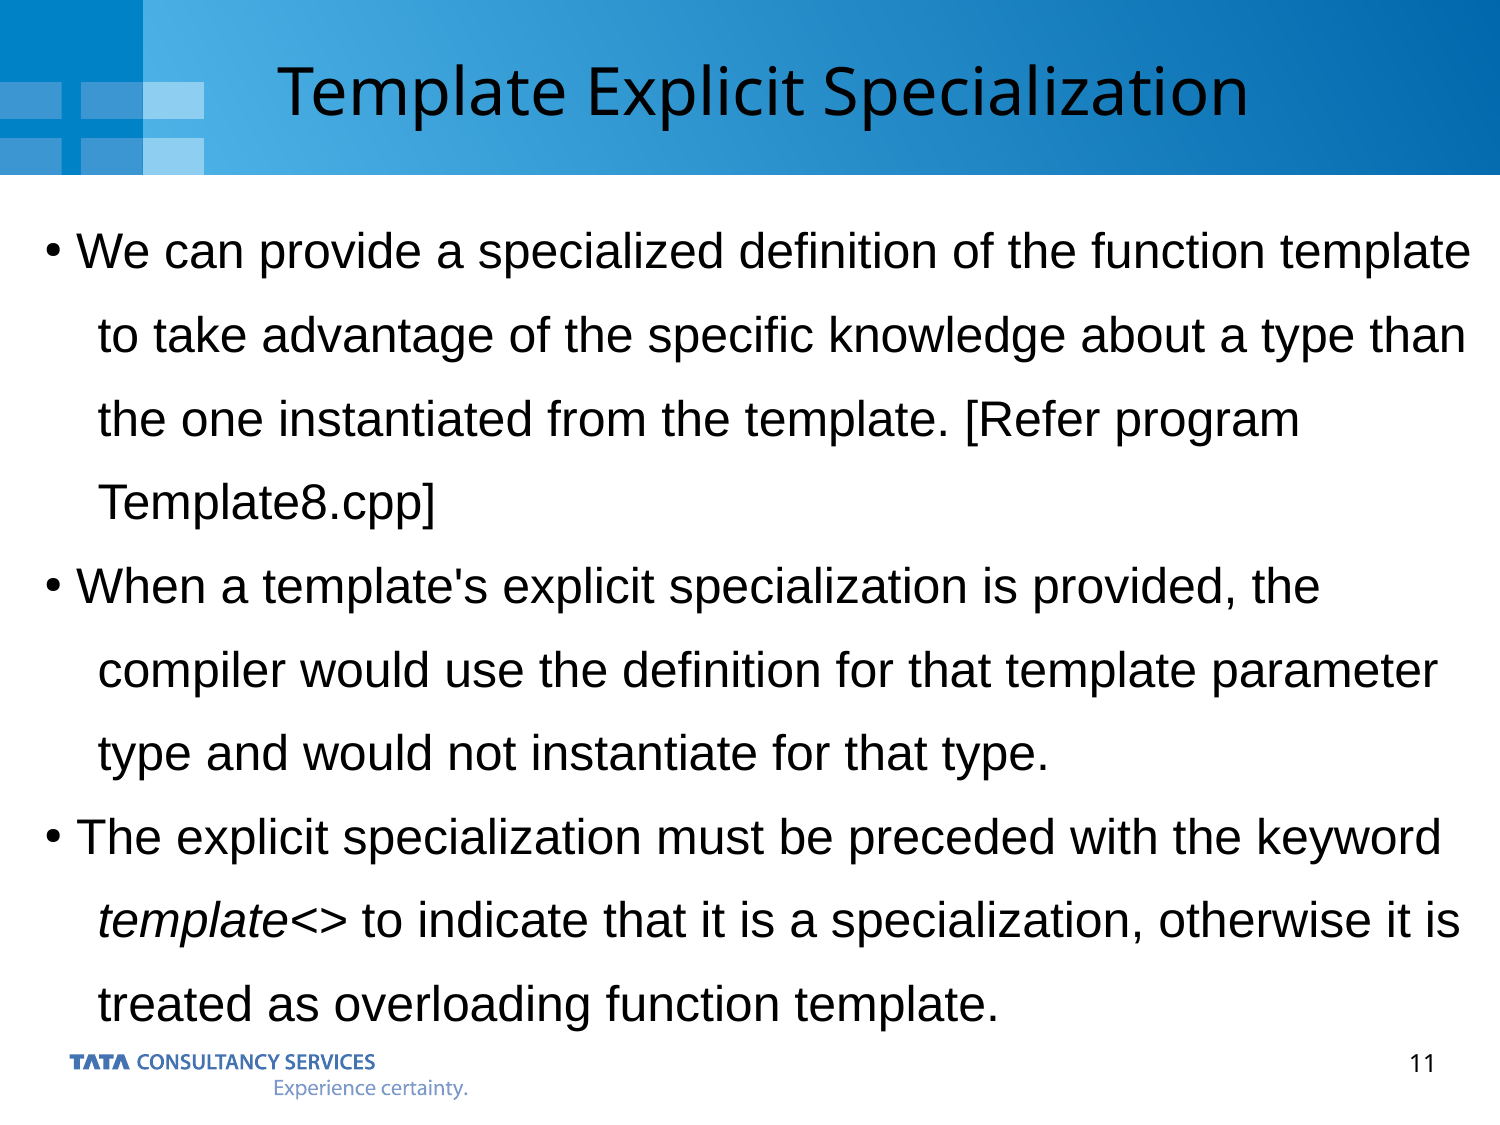

Template Explicit Specialization
 We can provide a specialized definition of the function template to take advantage of the specific knowledge about a type than the one instantiated from the template. [Refer program Template8.cpp]
 When a template's explicit specialization is provided, the compiler would use the definition for that template parameter type and would not instantiate for that type.
 The explicit specialization must be preceded with the keyword template<> to indicate that it is a specialization, otherwise it is treated as overloading function template.